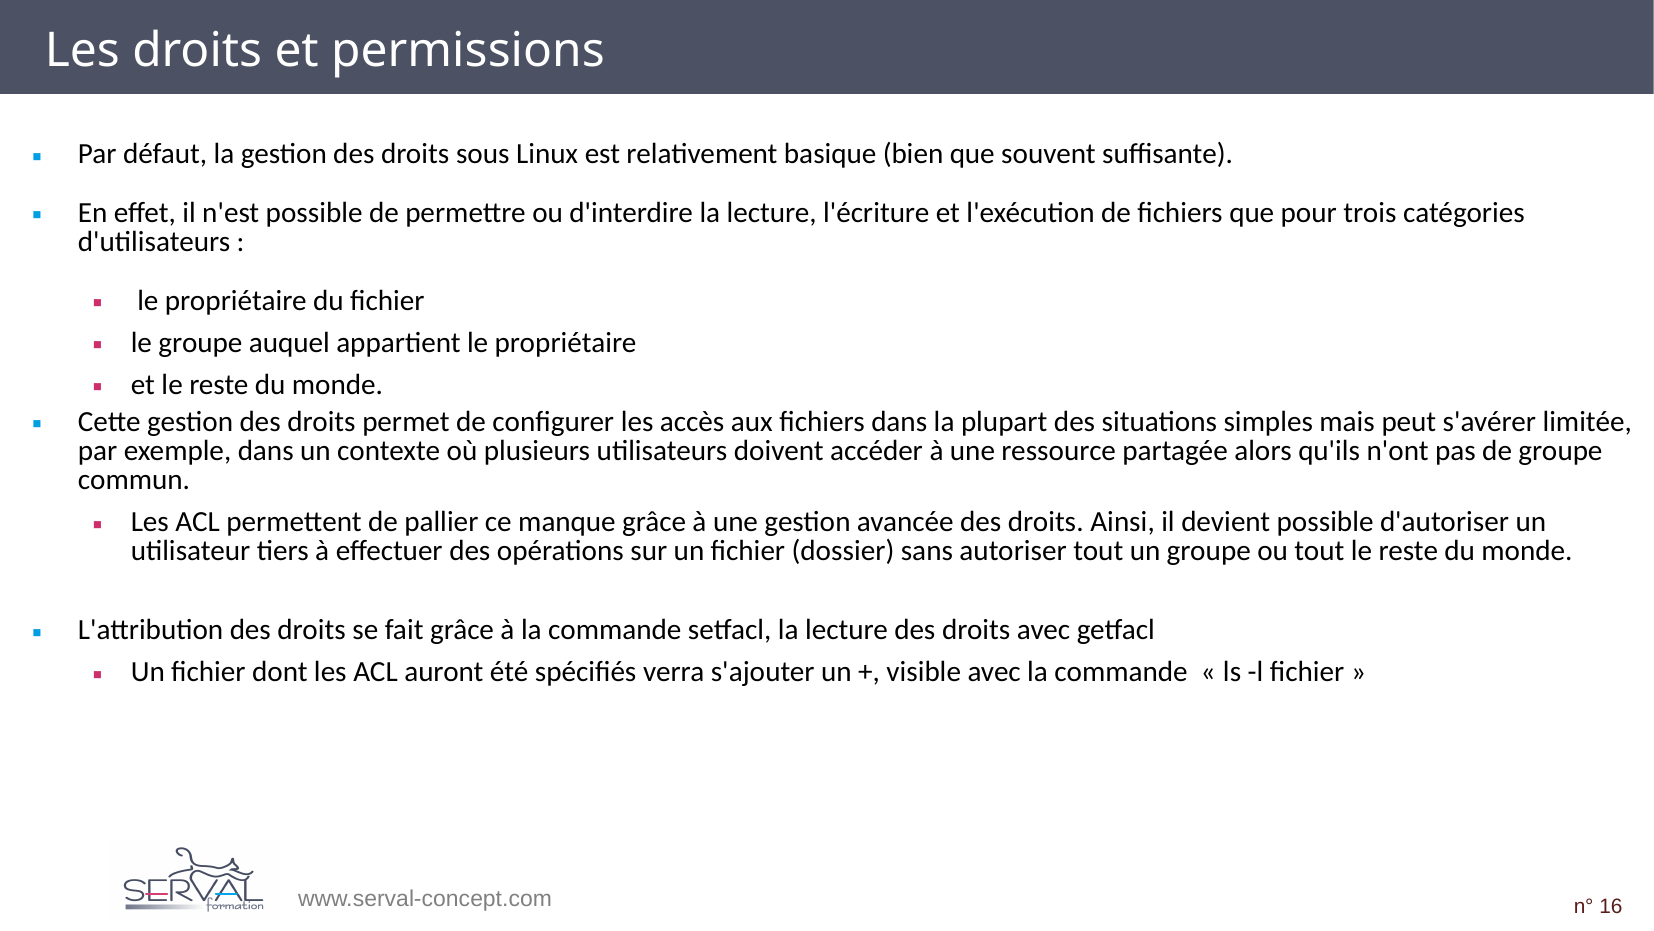

Les droits et permissions
# Par défaut, la gestion des droits sous Linux est relativement basique (bien que souvent suffisante).
En effet, il n'est possible de permettre ou d'interdire la lecture, l'écriture et l'exécution de fichiers que pour trois catégories d'utilisateurs :
 le propriétaire du fichier
le groupe auquel appartient le propriétaire
et le reste du monde.
Cette gestion des droits permet de configurer les accès aux fichiers dans la plupart des situations simples mais peut s'avérer limitée, par exemple, dans un contexte où plusieurs utilisateurs doivent accéder à une ressource partagée alors qu'ils n'ont pas de groupe commun.
Les ACL permettent de pallier ce manque grâce à une gestion avancée des droits. Ainsi, il devient possible d'autoriser un utilisateur tiers à effectuer des opérations sur un fichier (dossier) sans autoriser tout un groupe ou tout le reste du monde.
L'attribution des droits se fait grâce à la commande setfacl, la lecture des droits avec getfacl
Un fichier dont les ACL auront été spécifiés verra s'ajouter un +, visible avec la commande « ls -l fichier »